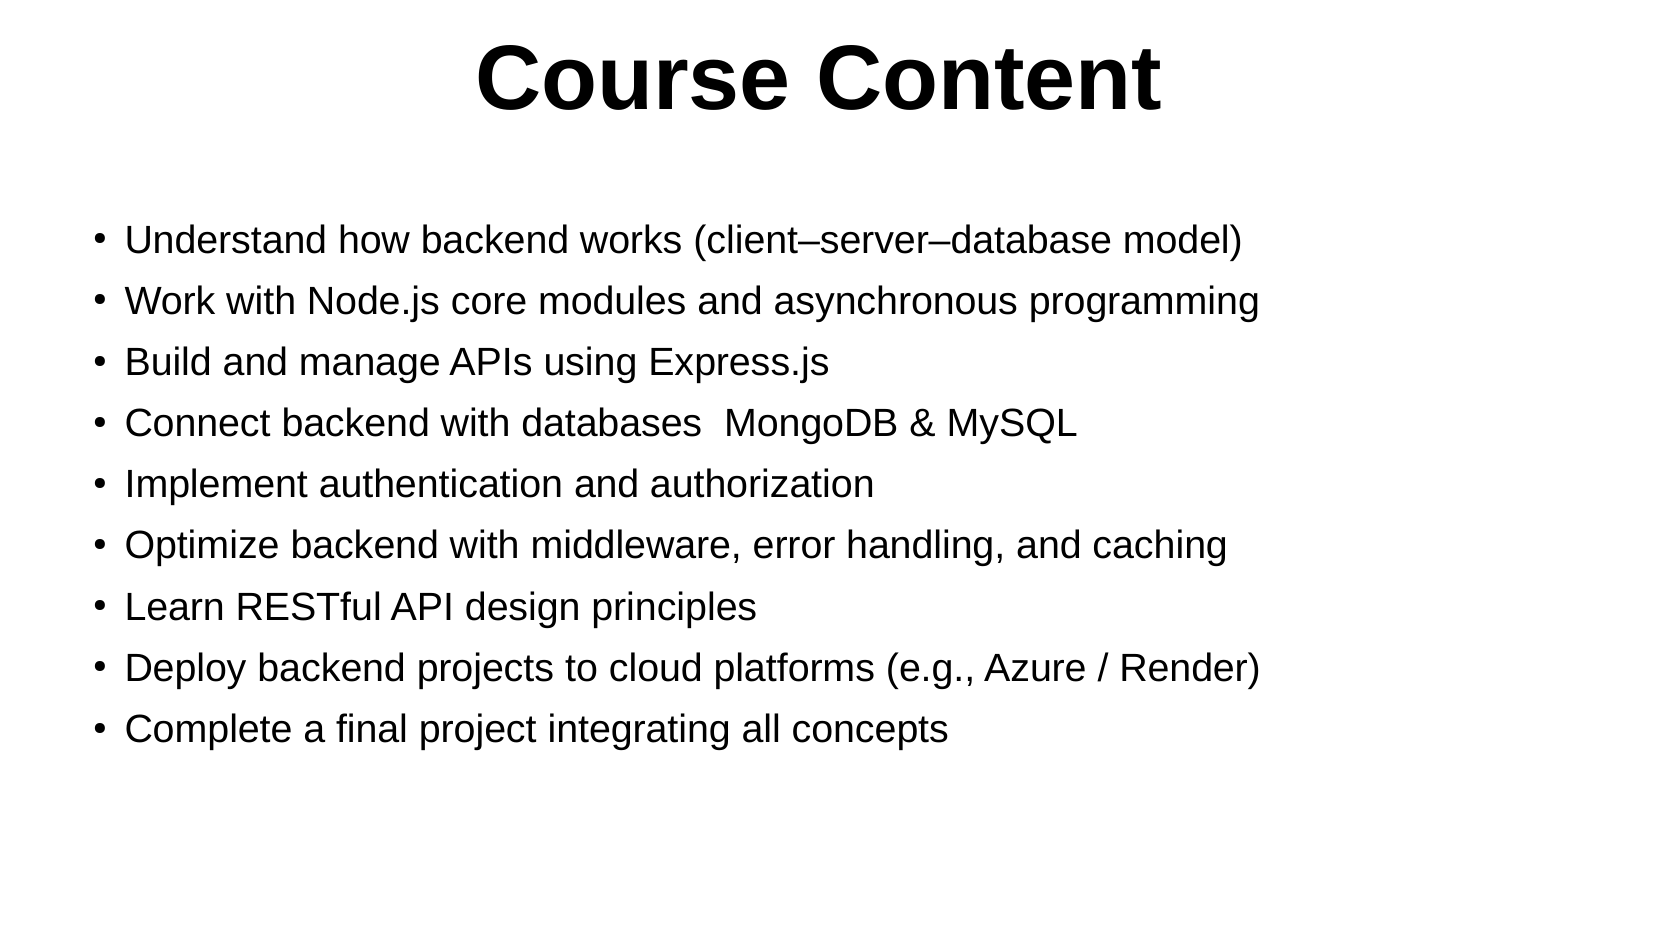

# Course Content
Understand how backend works (client–server–database model)
Work with Node.js core modules and asynchronous programming
Build and manage APIs using Express.js
Connect backend with databases MongoDB & MySQL
Implement authentication and authorization
Optimize backend with middleware, error handling, and caching
Learn RESTful API design principles
Deploy backend projects to cloud platforms (e.g., Azure / Render)
Complete a final project integrating all concepts